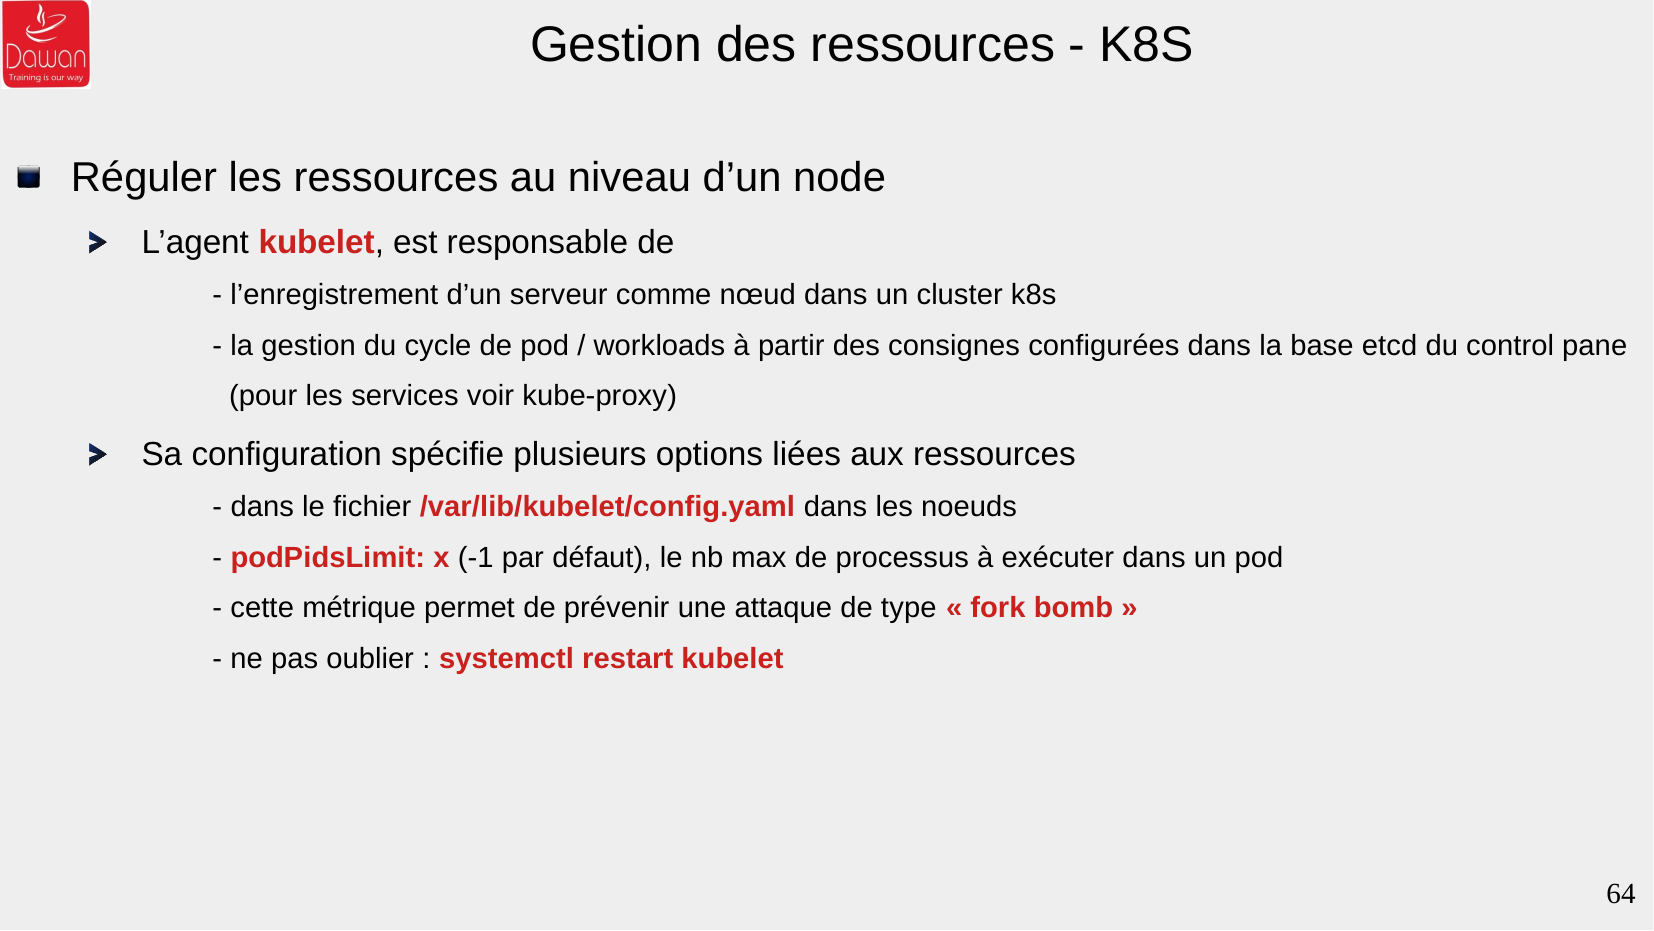

# Gestion des ressources - K8S
Réguler les ressources au niveau d’un node
L’agent kubelet, est responsable de
- l’enregistrement d’un serveur comme nœud dans un cluster k8s
- la gestion du cycle de pod / workloads à partir des consignes configurées dans la base etcd du control pane
 (pour les services voir kube-proxy)
Sa configuration spécifie plusieurs options liées aux ressources
- dans le fichier /var/lib/kubelet/config.yaml dans les noeuds
- podPidsLimit: x (-1 par défaut), le nb max de processus à exécuter dans un pod
- cette métrique permet de prévenir une attaque de type « fork bomb »
- ne pas oublier : systemctl restart kubelet
64